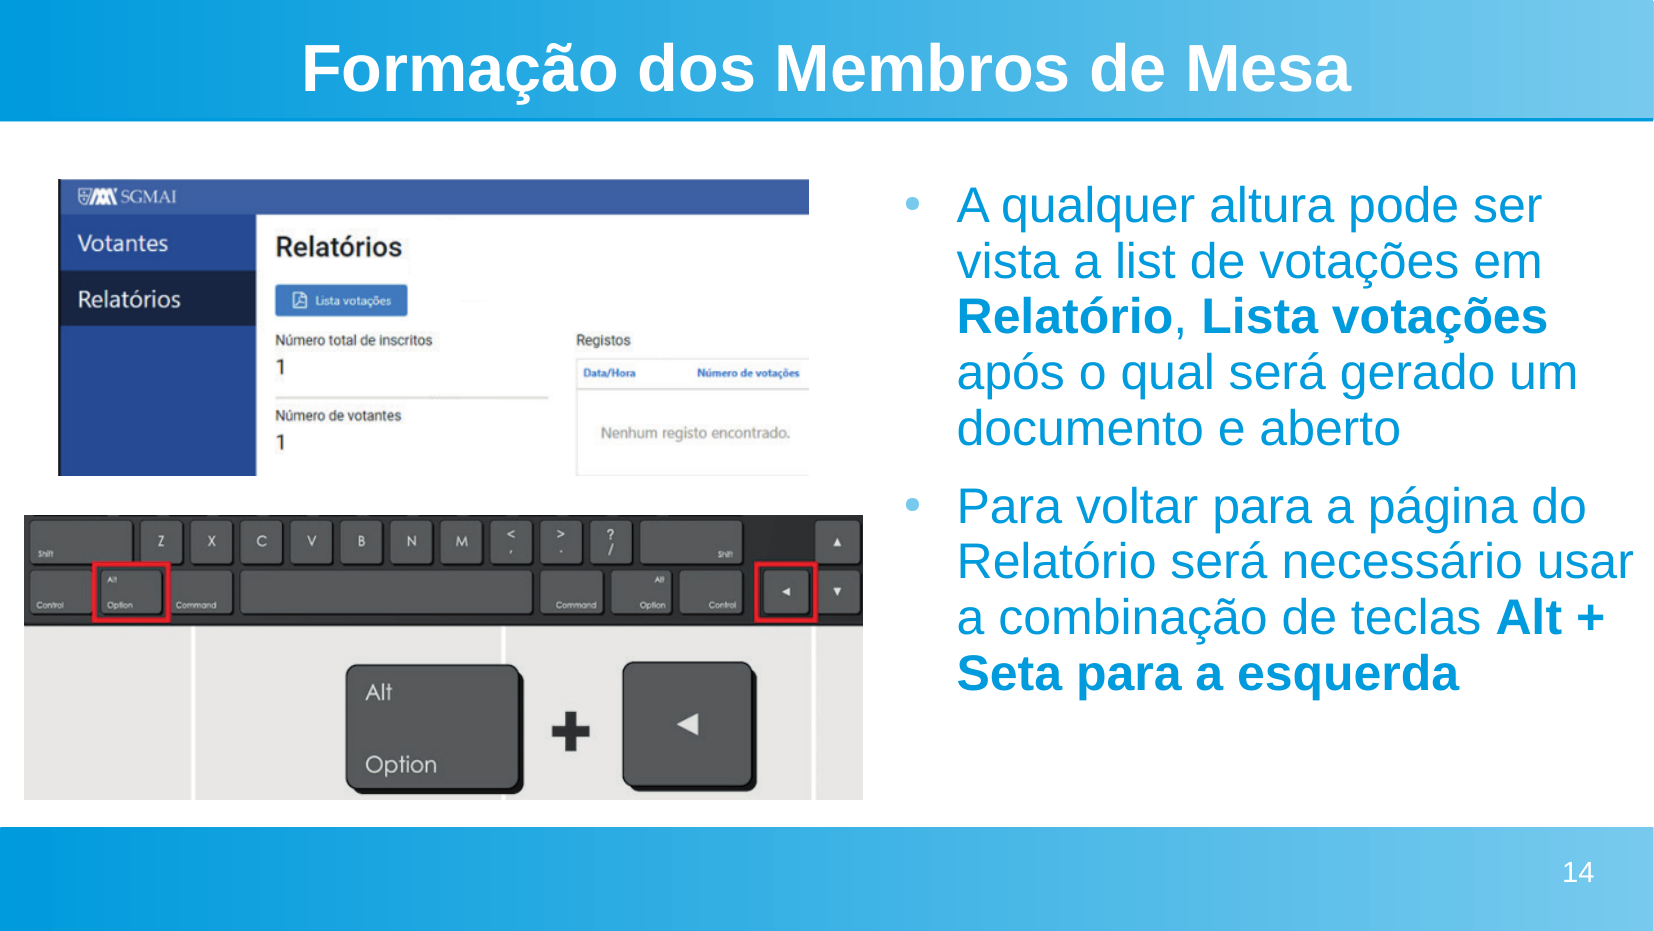

# Formação dos Membros de Mesa
A qualquer altura pode ser vista a list de votações em Relatório, Lista votações após o qual será gerado um documento e aberto
Para voltar para a página do Relatório será necessário usar a combinação de teclas Alt + Seta para a esquerda
14